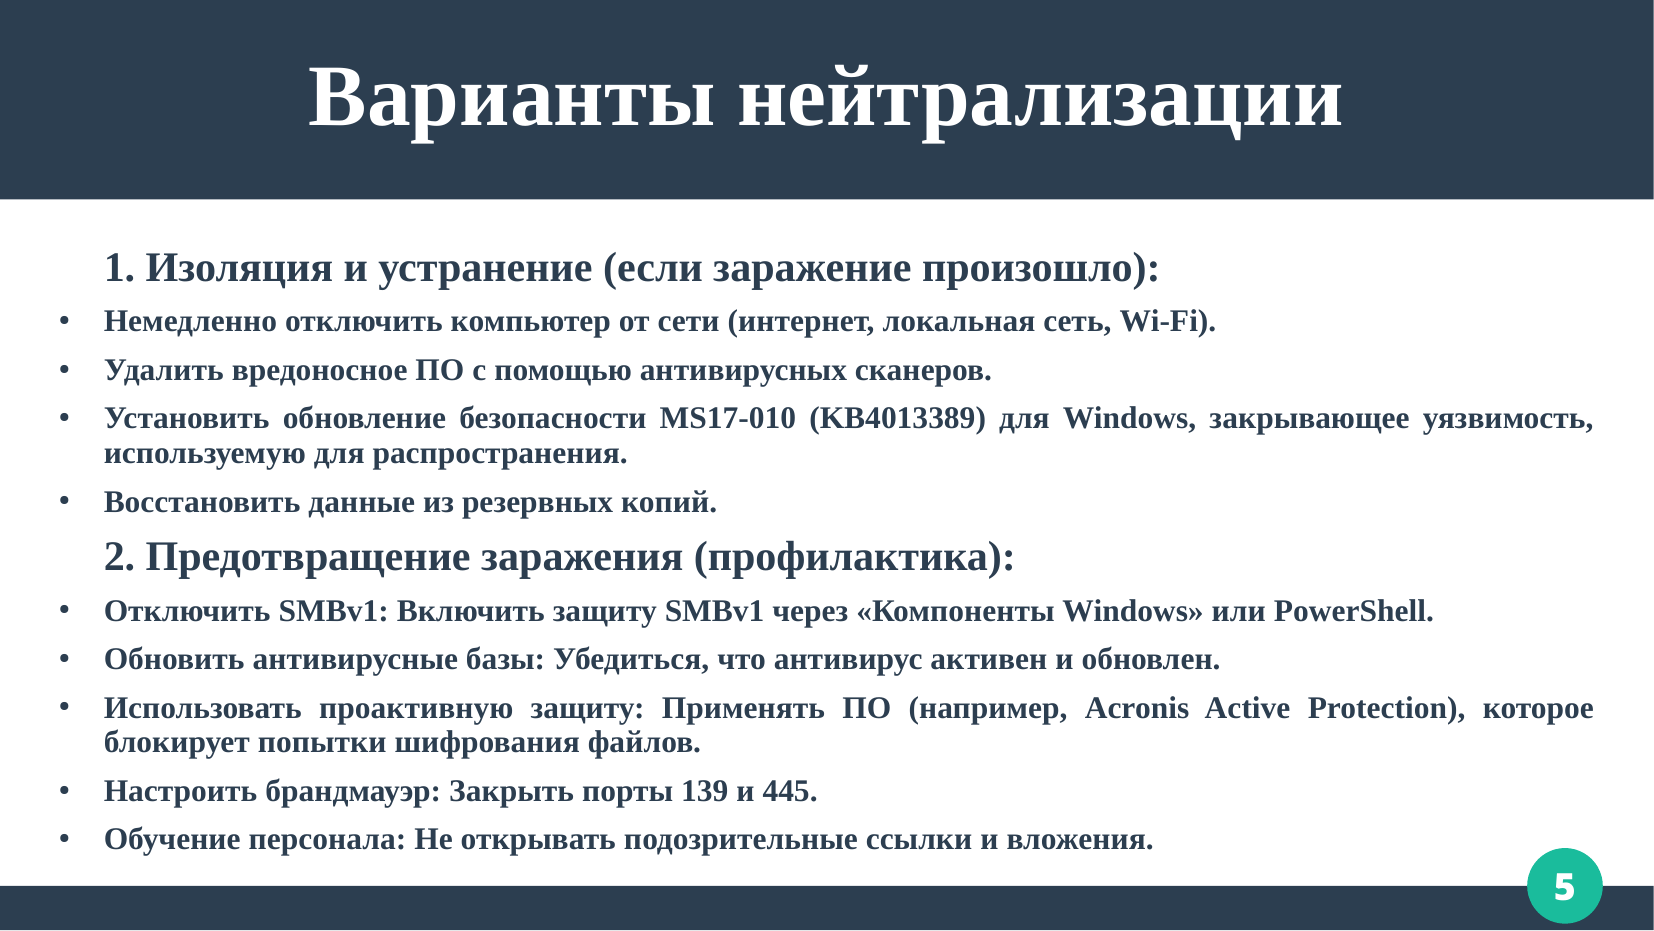

# Варианты нейтрализации
1. Изоляция и устранение (если заражение произошло):
Немедленно отключить компьютер от сети (интернет, локальная сеть, Wi-Fi).
Удалить вредоносное ПО с помощью антивирусных сканеров.
Установить обновление безопасности MS17-010 (KB4013389) для Windows, закрывающее уязвимость, используемую для распространения.
Восстановить данные из резервных копий.
2. Предотвращение заражения (профилактика):
Отключить SMBv1: Включить защиту SMBv1 через «Компоненты Windows» или PowerShell.
Обновить антивирусные базы: Убедиться, что антивирус активен и обновлен.
Использовать проактивную защиту: Применять ПО (например, Acronis Active Protection), которое блокирует попытки шифрования файлов.
Настроить брандмауэр: Закрыть порты 139 и 445.
Обучение персонала: Не открывать подозрительные ссылки и вложения.